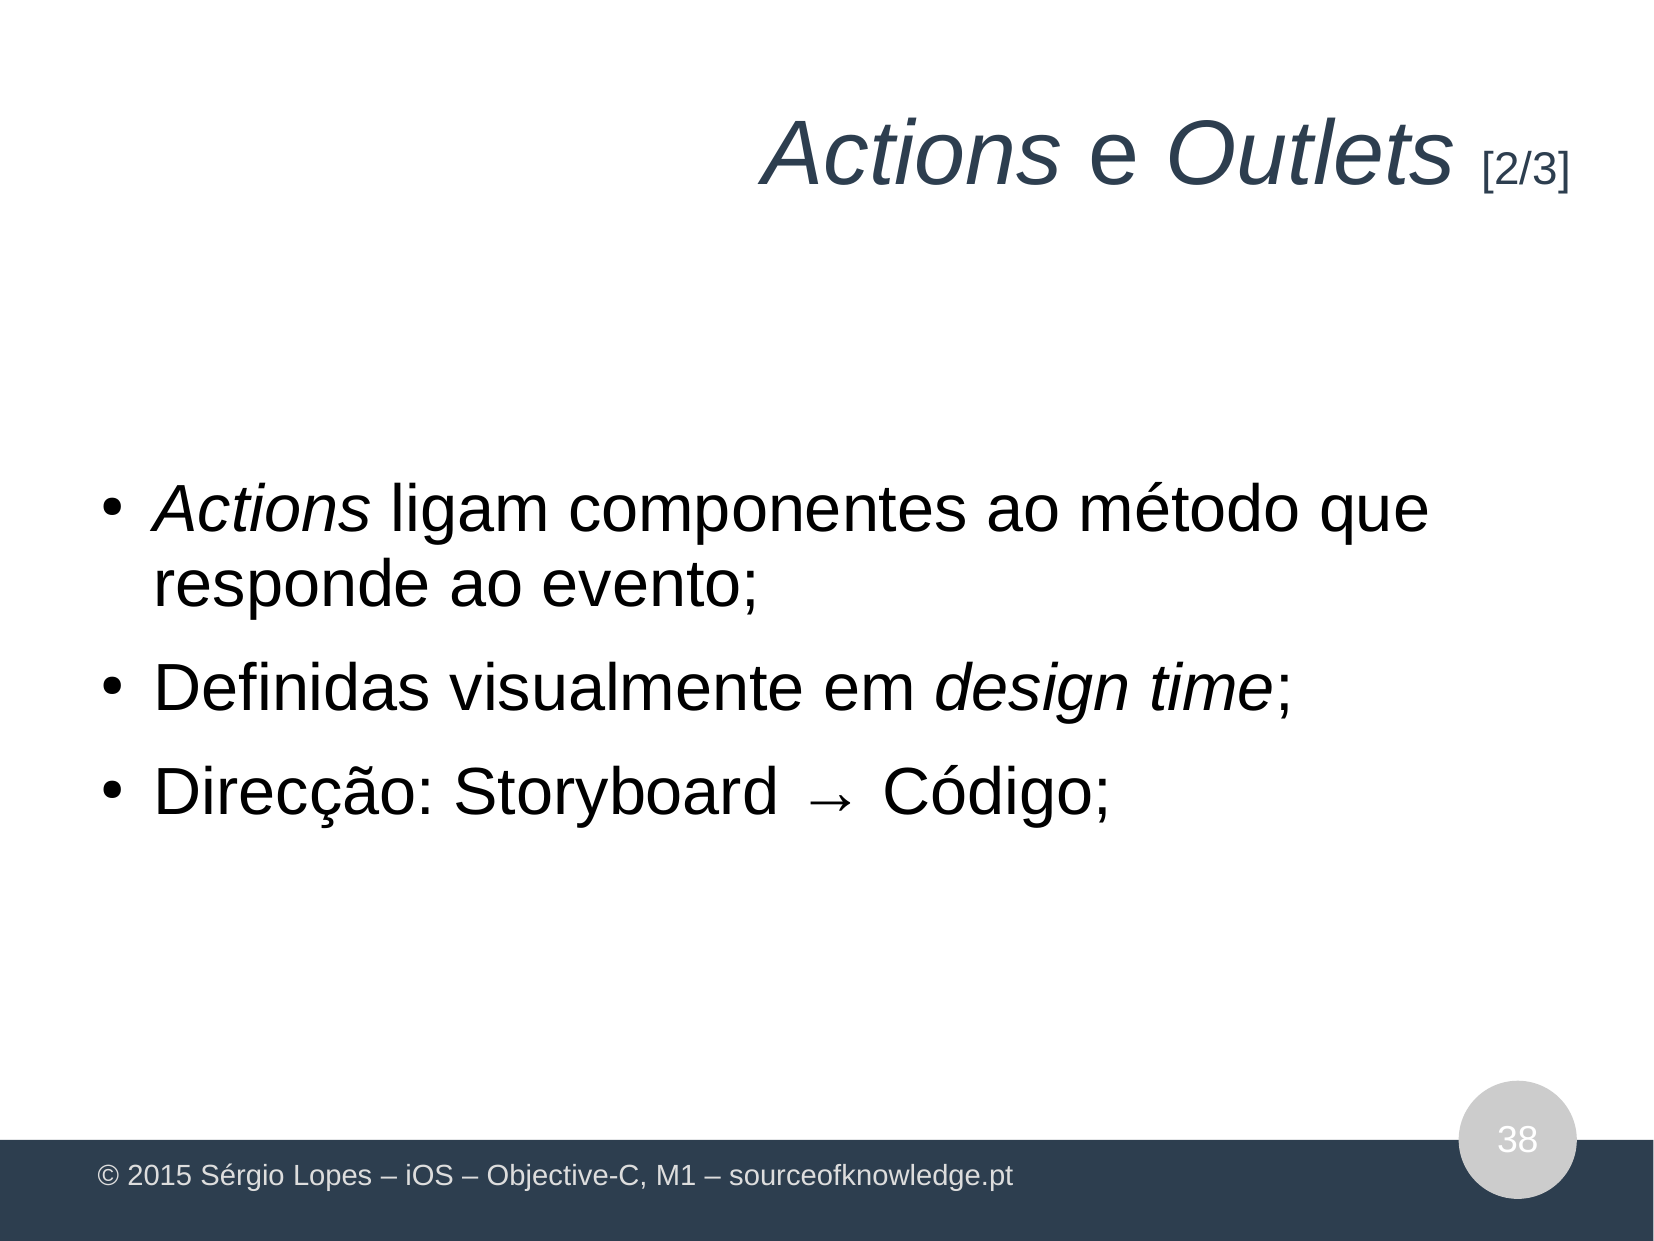

# Actions e Outlets [2/3]
Actions ligam componentes ao método que responde ao evento;
Definidas visualmente em design time;
Direcção: Storyboard → Código;
38
© 2015 Sérgio Lopes – iOS – Objective-C, M1 – sourceofknowledge.pt